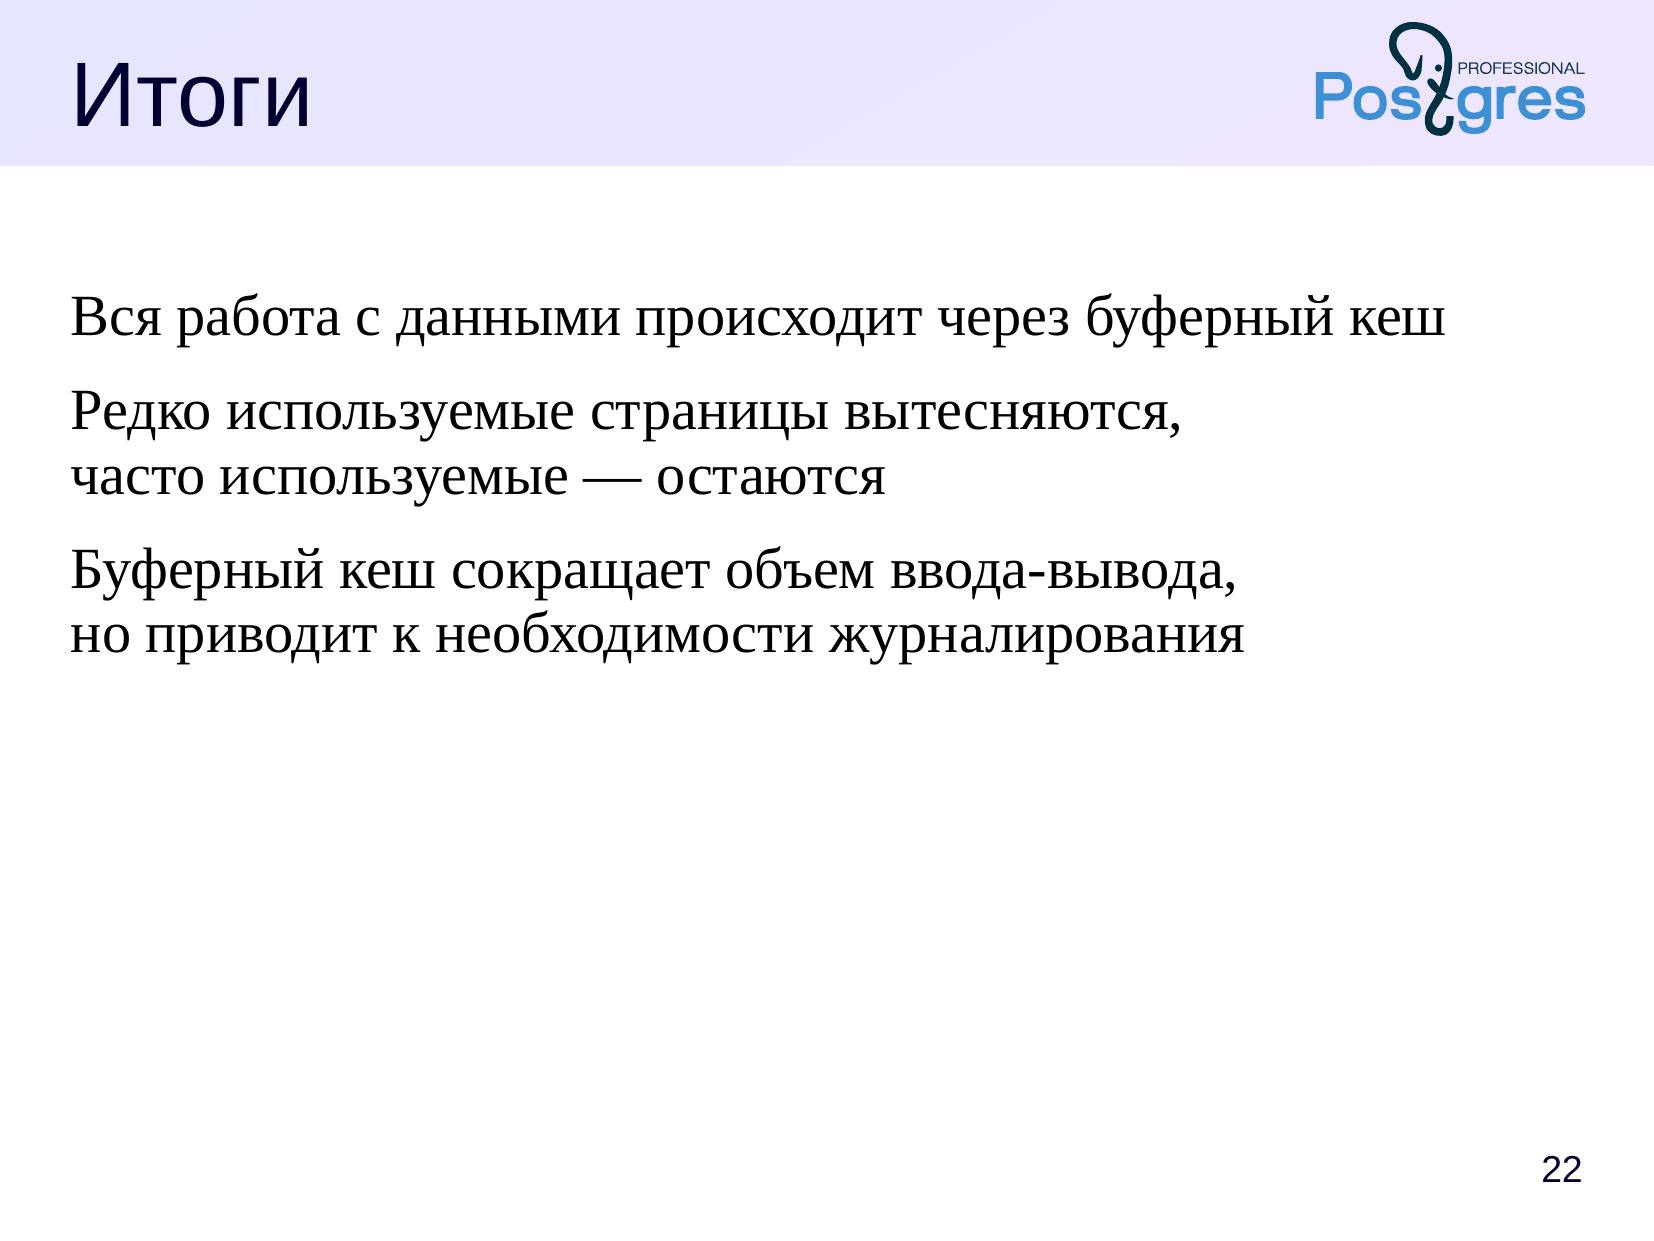

# Итоги
Вся работа с данными происходит через буферный кеш
Редко используемые страницы вытесняются,
часто используемые — остаются
Буферный кеш сокращает объем ввода-вывода,
но приводит к необходимости журналирования